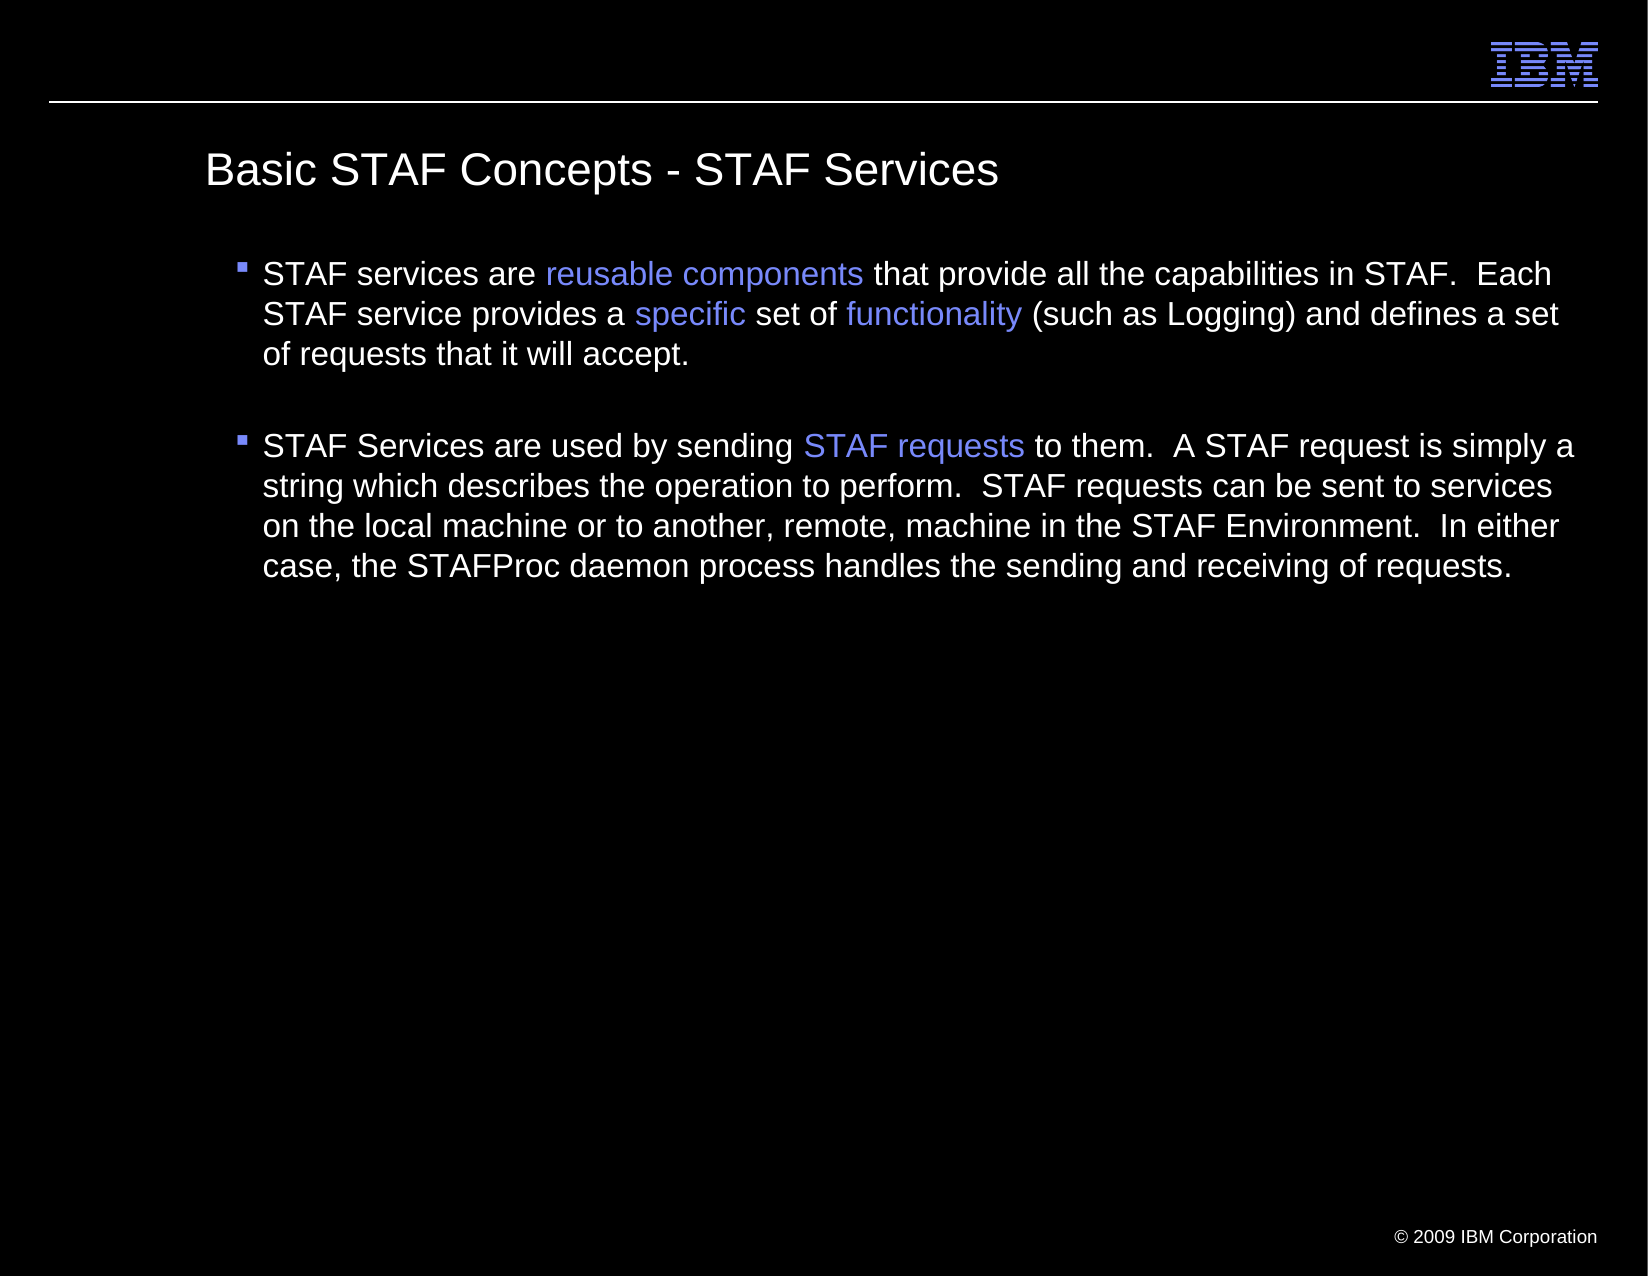

# Basic STAF Concepts - STAF Services
STAF services are reusable components that provide all the capabilities in STAF. Each STAF service provides a specific set of functionality (such as Logging) and defines a set of requests that it will accept.
STAF Services are used by sending STAF requests to them. A STAF request is simply a string which describes the operation to perform. STAF requests can be sent to services on the local machine or to another, remote, machine in the STAF Environment. In either case, the STAFProc daemon process handles the sending and receiving of requests.